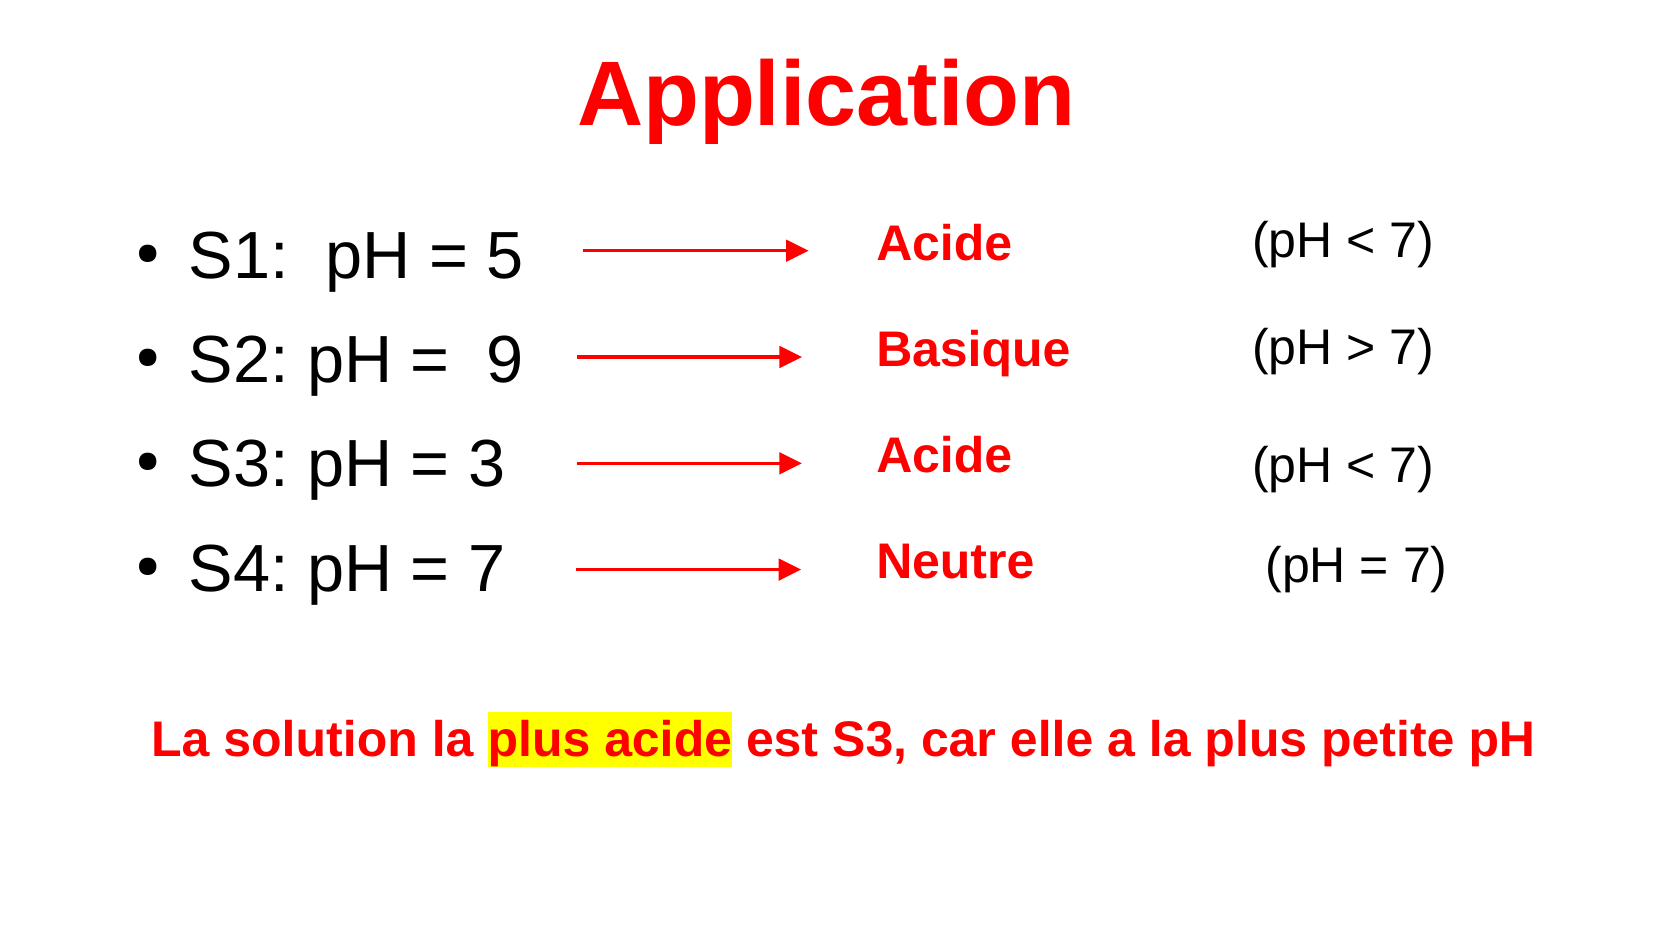

# Application
(pH < 7)
Acide
S1: pH = 5
S2: pH = 9
S3: pH = 3
S4: pH = 7
(pH > 7)
Basique
Acide
(pH < 7)
Neutre
(pH = 7)
La solution la plus acide est S3, car elle a la plus petite pH